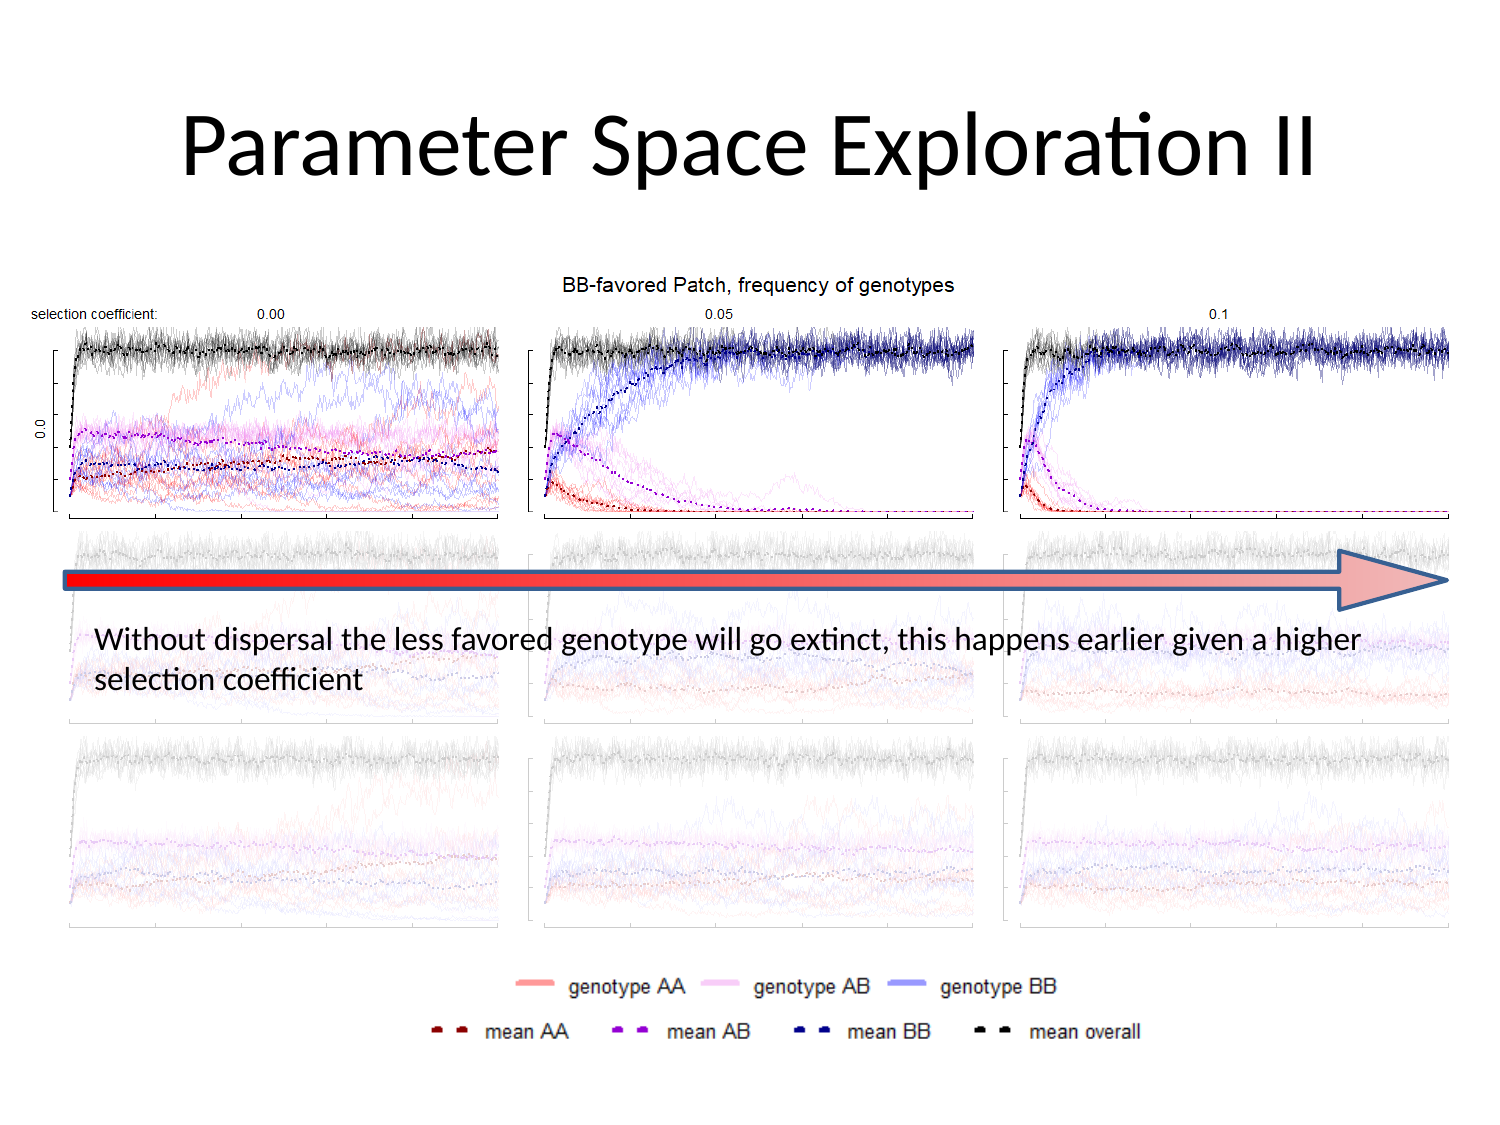

# Parameter Space Exploration II
Without dispersal the less favored genotype will go extinct, this happens earlier given a higher selection coefficient